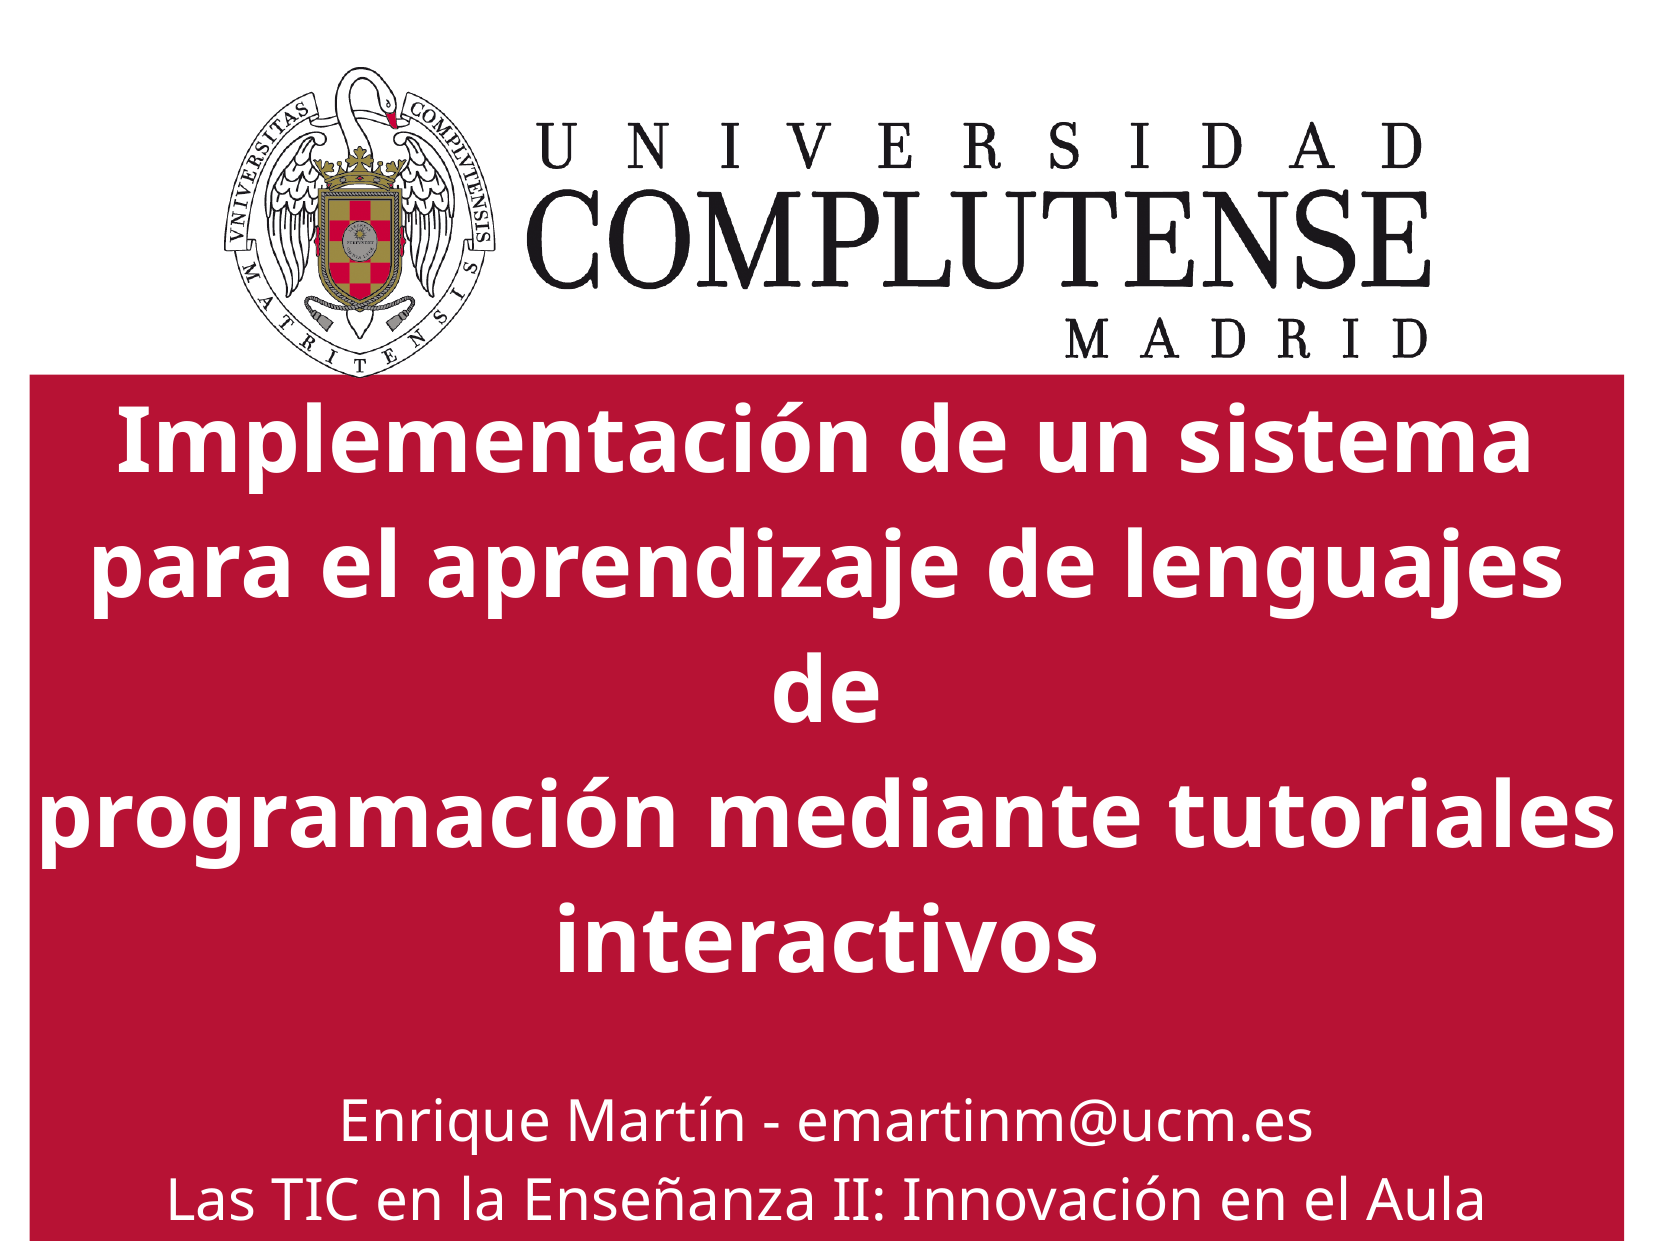

# Implementación de un sistema para el aprendizaje de lenguajes de
programación mediante tutoriales interactivos
Enrique Martín - emartinm@ucm.es
Las TIC en la Enseñanza II: Innovación en el Aula
9 de mayo de 2018 - Fac. Odontología, UCM